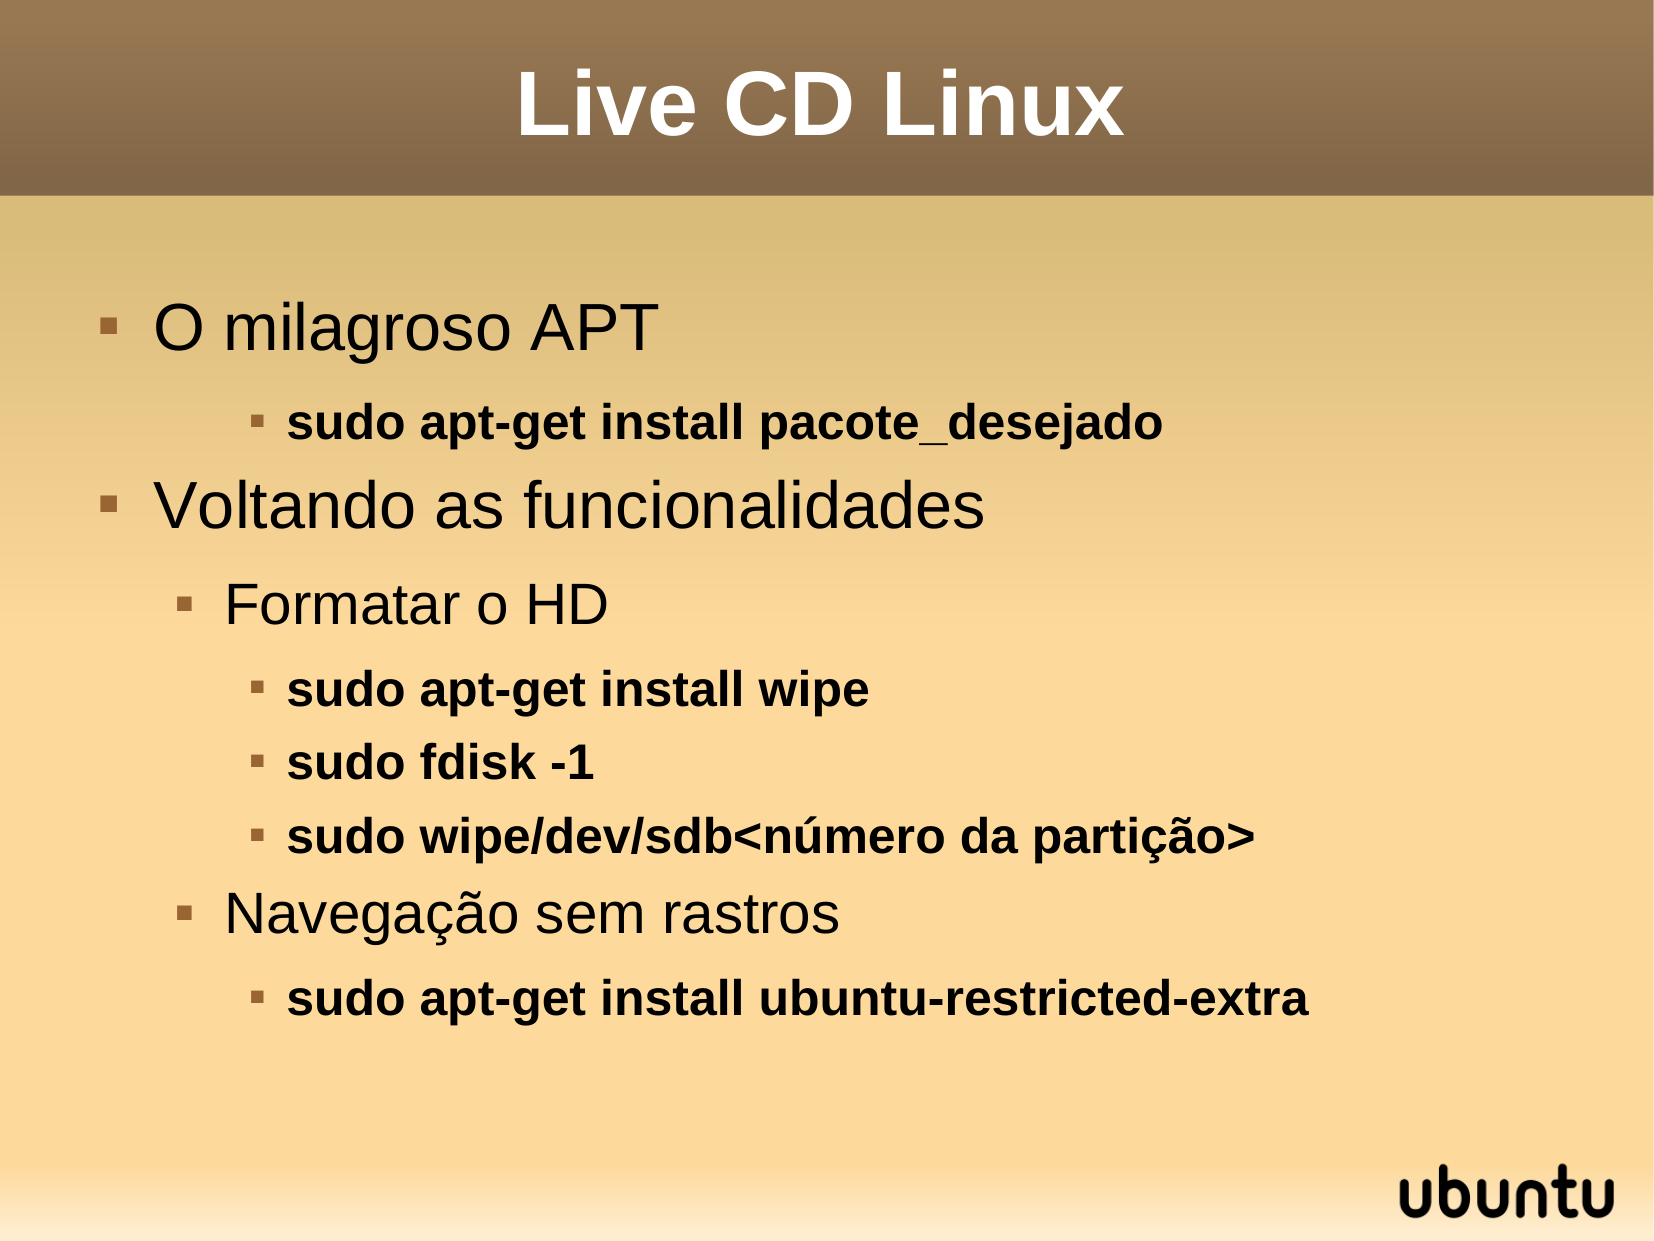

# Live CD Linux
O milagroso APT
sudo apt-get install pacote_desejado
Voltando as funcionalidades
Formatar o HD
sudo apt-get install wipe
sudo fdisk -1
sudo wipe/dev/sdb<número da partição>
Navegação sem rastros
sudo apt-get install ubuntu-restricted-extra